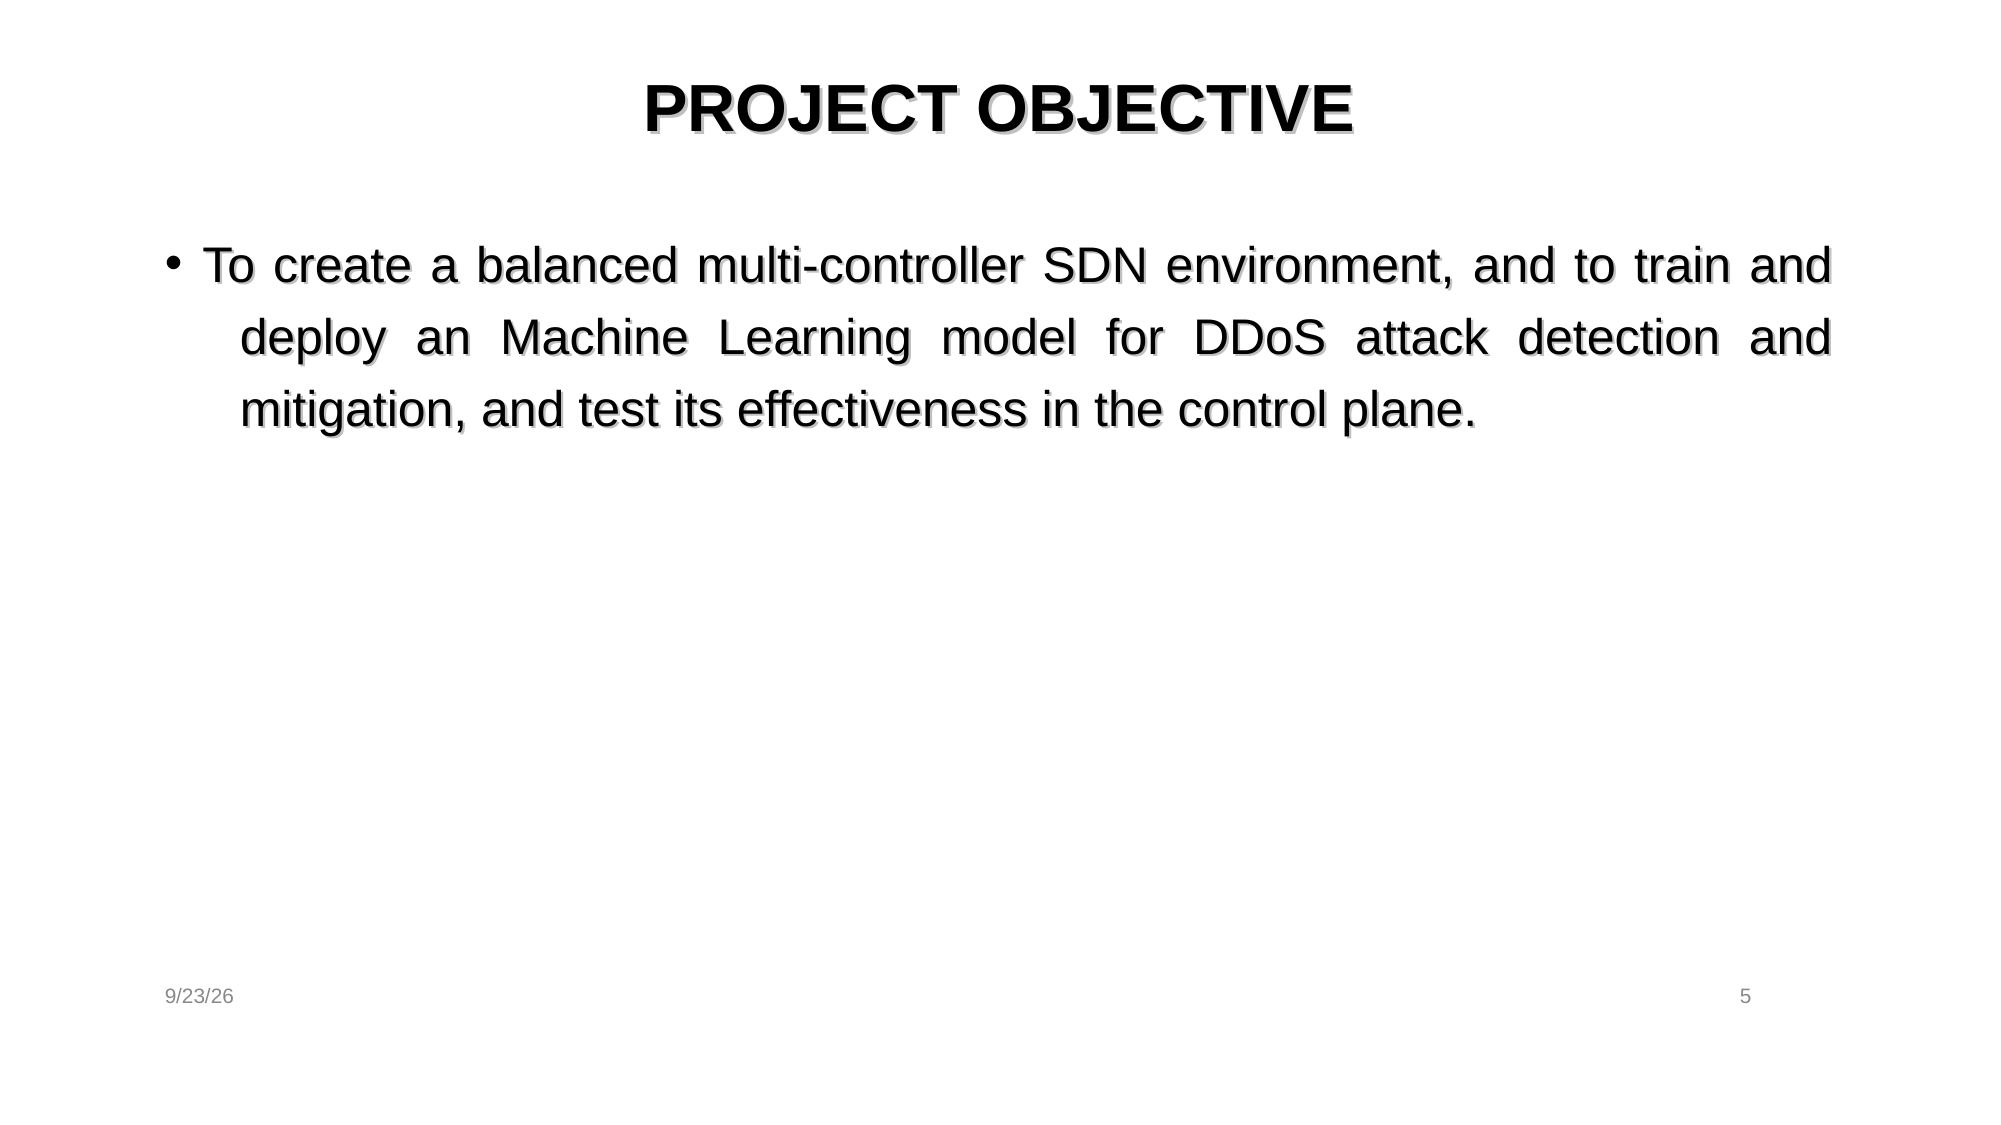

# Project objective
To create a balanced multi-controller SDN environment, and to train and deploy an Machine Learning model for DDoS attack detection and mitigation, and test its effectiveness in the control plane.
5